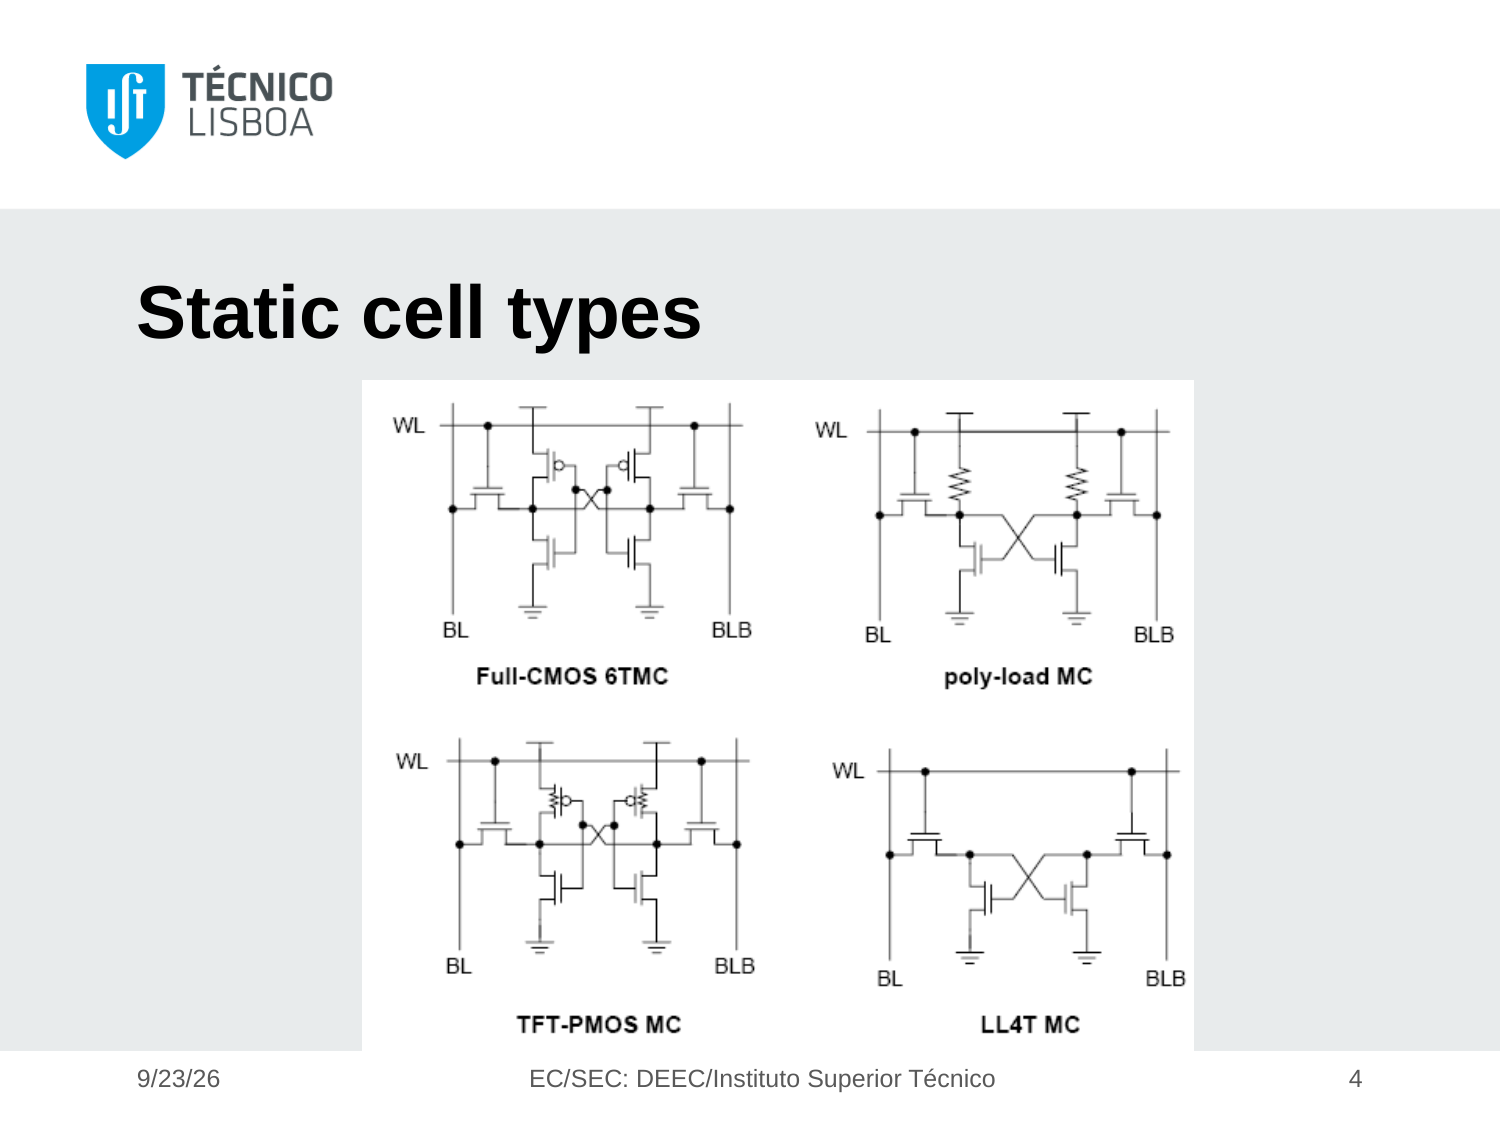

# Static cell types
EC/SEC: DEEC/Instituto Superior Técnico